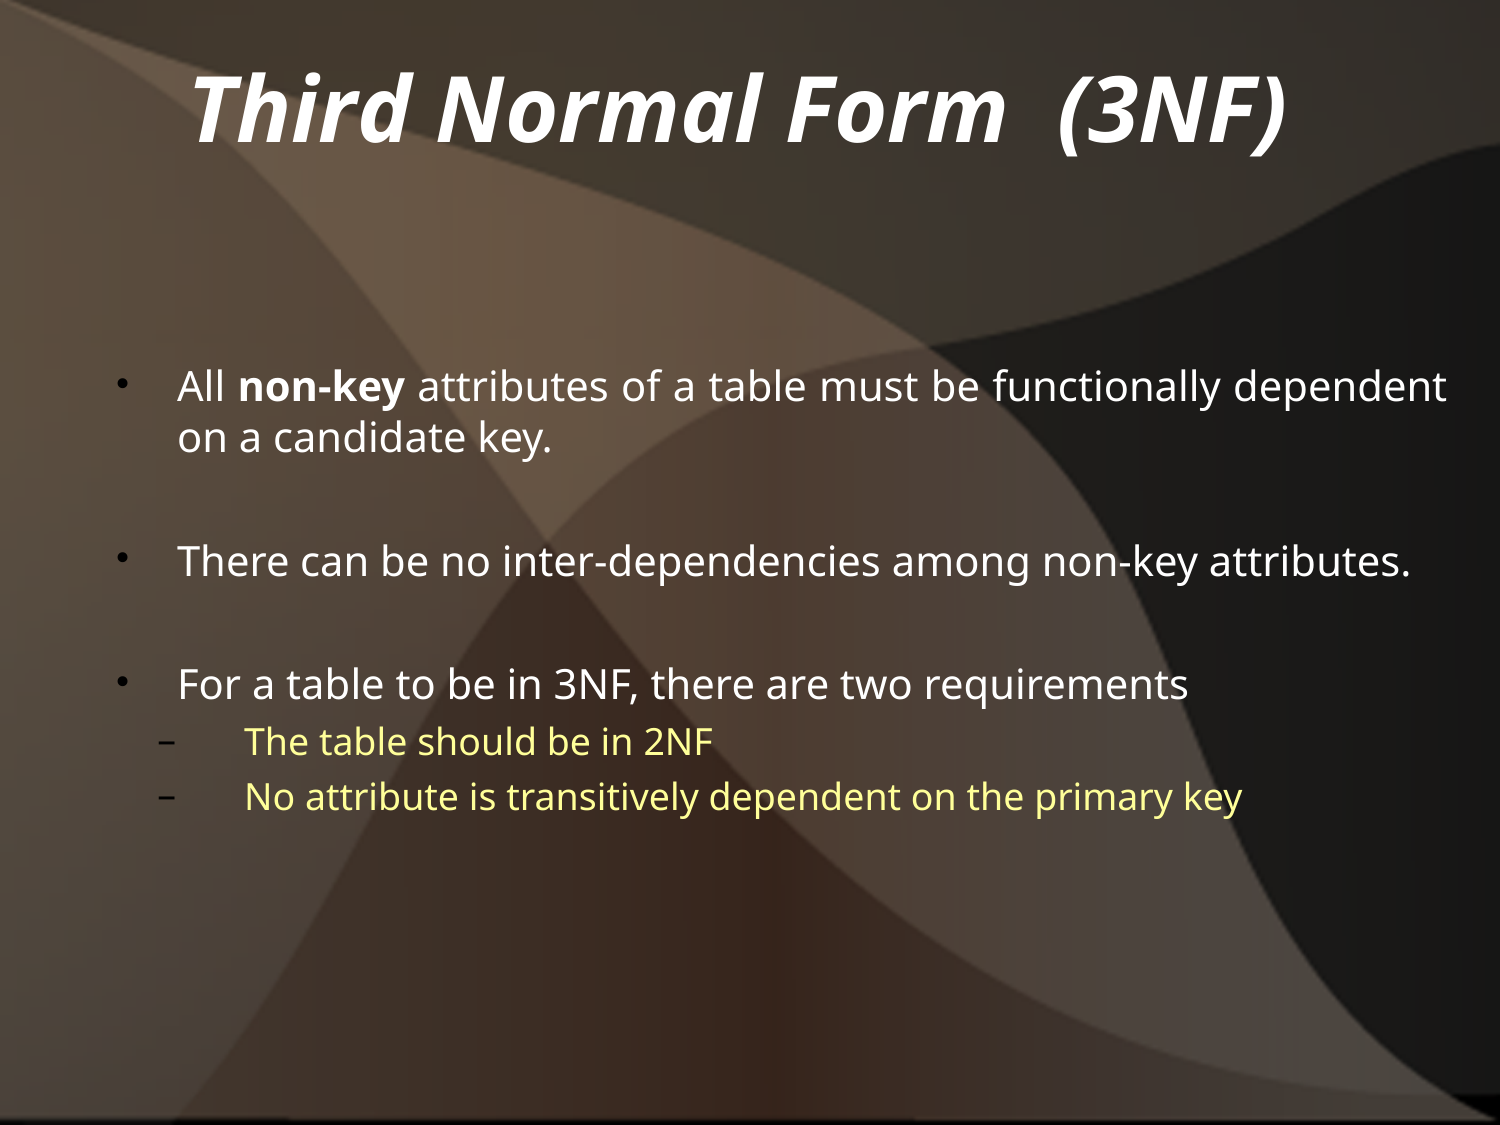

Third Normal Form (3NF)
# All non-key attributes of a table must be functionally dependent on a candidate key.
There can be no inter-dependencies among non-key attributes.
For a table to be in 3NF, there are two requirements
The table should be in 2NF
No attribute is transitively dependent on the primary key